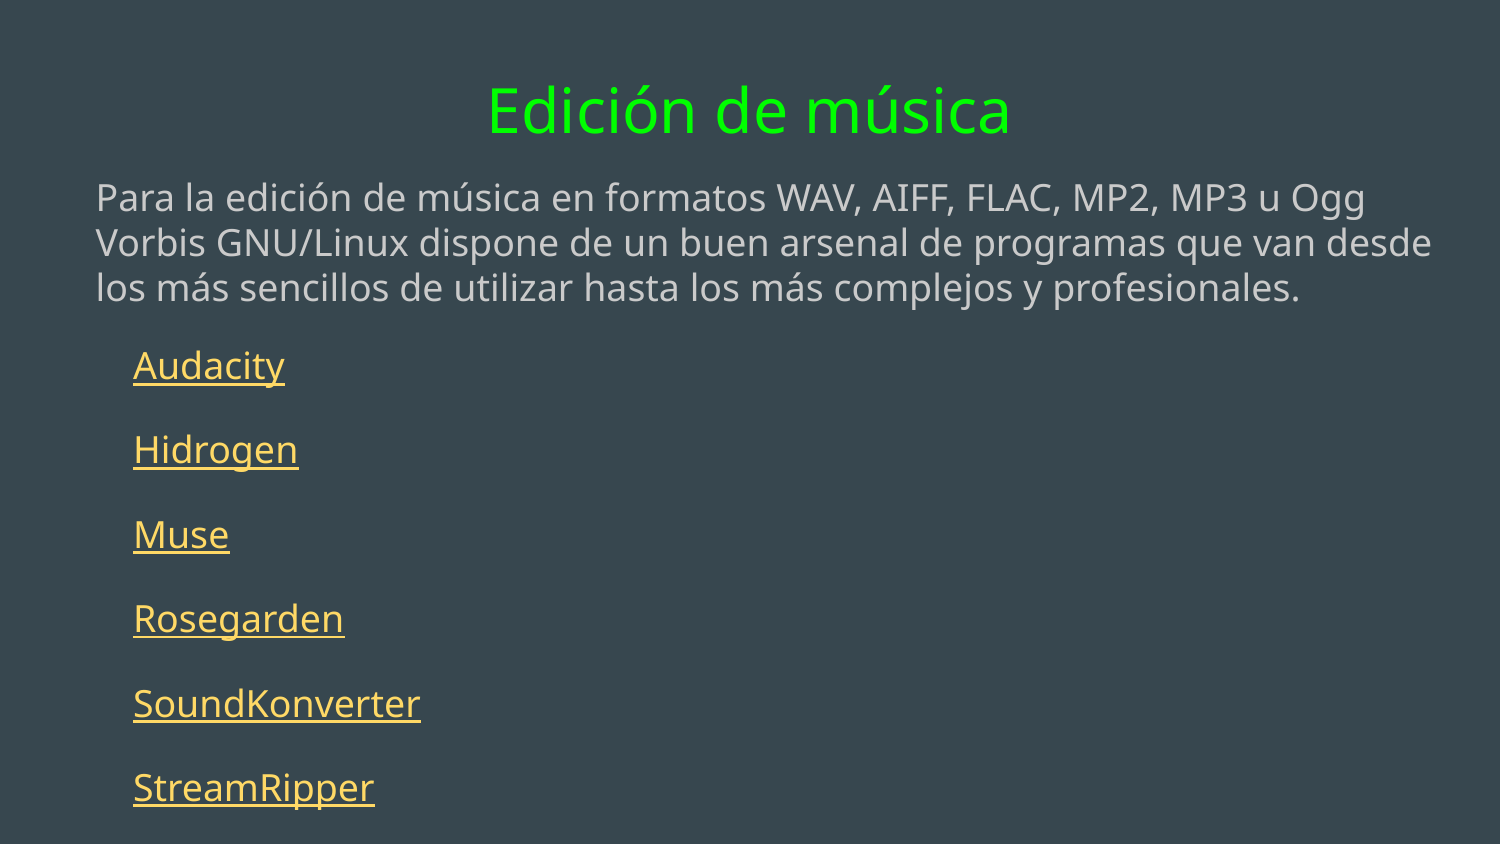

# Edición de música
Para la edición de música en formatos WAV, AIFF, FLAC, MP2, MP3 u Ogg Vorbis GNU/Linux dispone de un buen arsenal de programas que van desde los más sencillos de utilizar hasta los más complejos y profesionales.
Audacity
Hidrogen
Muse
Rosegarden
SoundKonverter
StreamRipper
LLMS